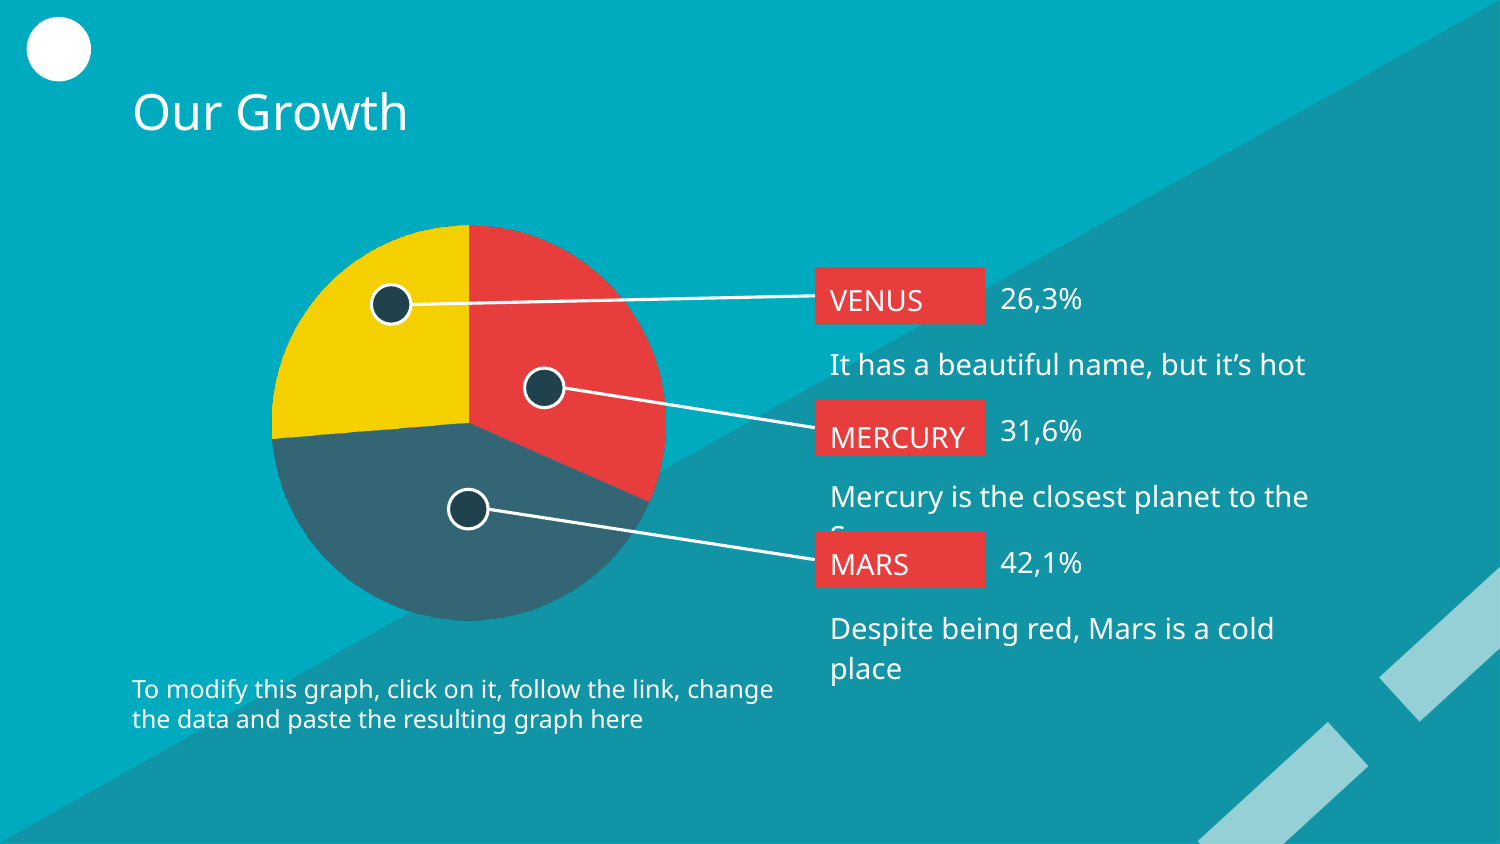

# Our Growth
26,3%
VENUS
It has a beautiful name, but it’s hot
31,6%
MERCURY
Mercury is the closest planet to the Sun
42,1%
MARS
Despite being red, Mars is a cold place
To modify this graph, click on it, follow the link, change the data and paste the resulting graph here